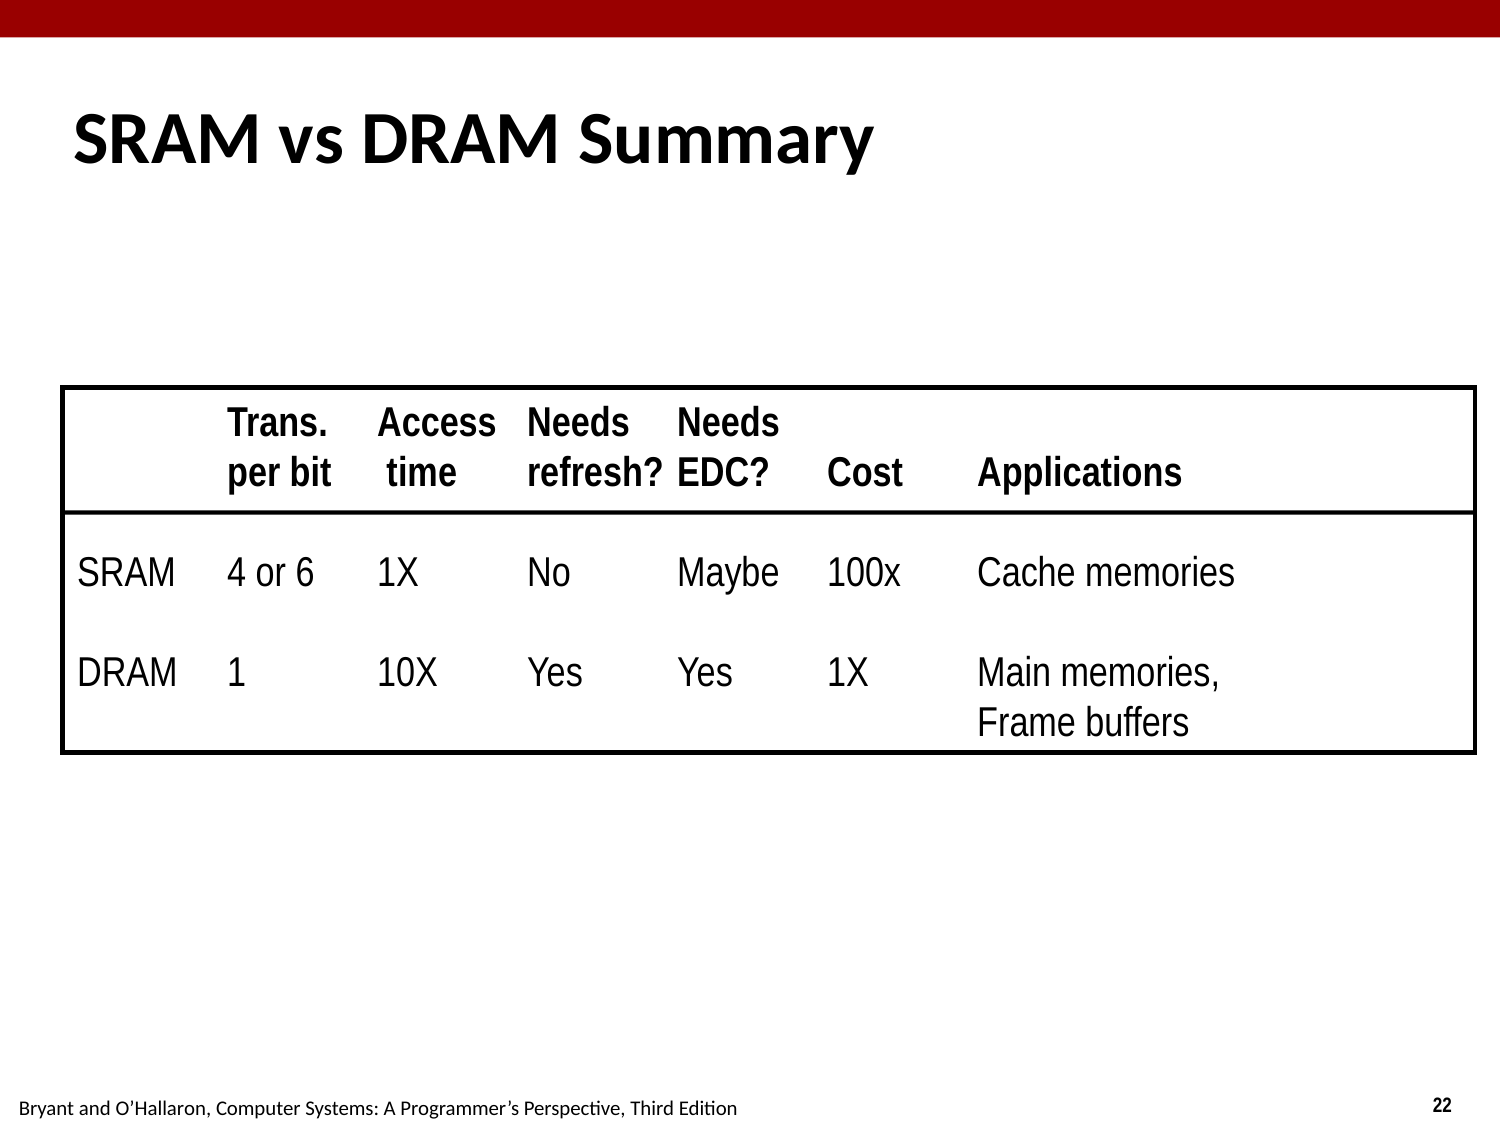

# SRAM vs DRAM Summary
		Trans.	Access	Needs	Needs
		per bit	 time	refresh?	EDC?	Cost	Applications
SRAM	4 or 6	1X		No		Maybe	100x		Cache memories
DRAM	1		10X		Yes		Yes		1X		Main memories,
												Frame buffers